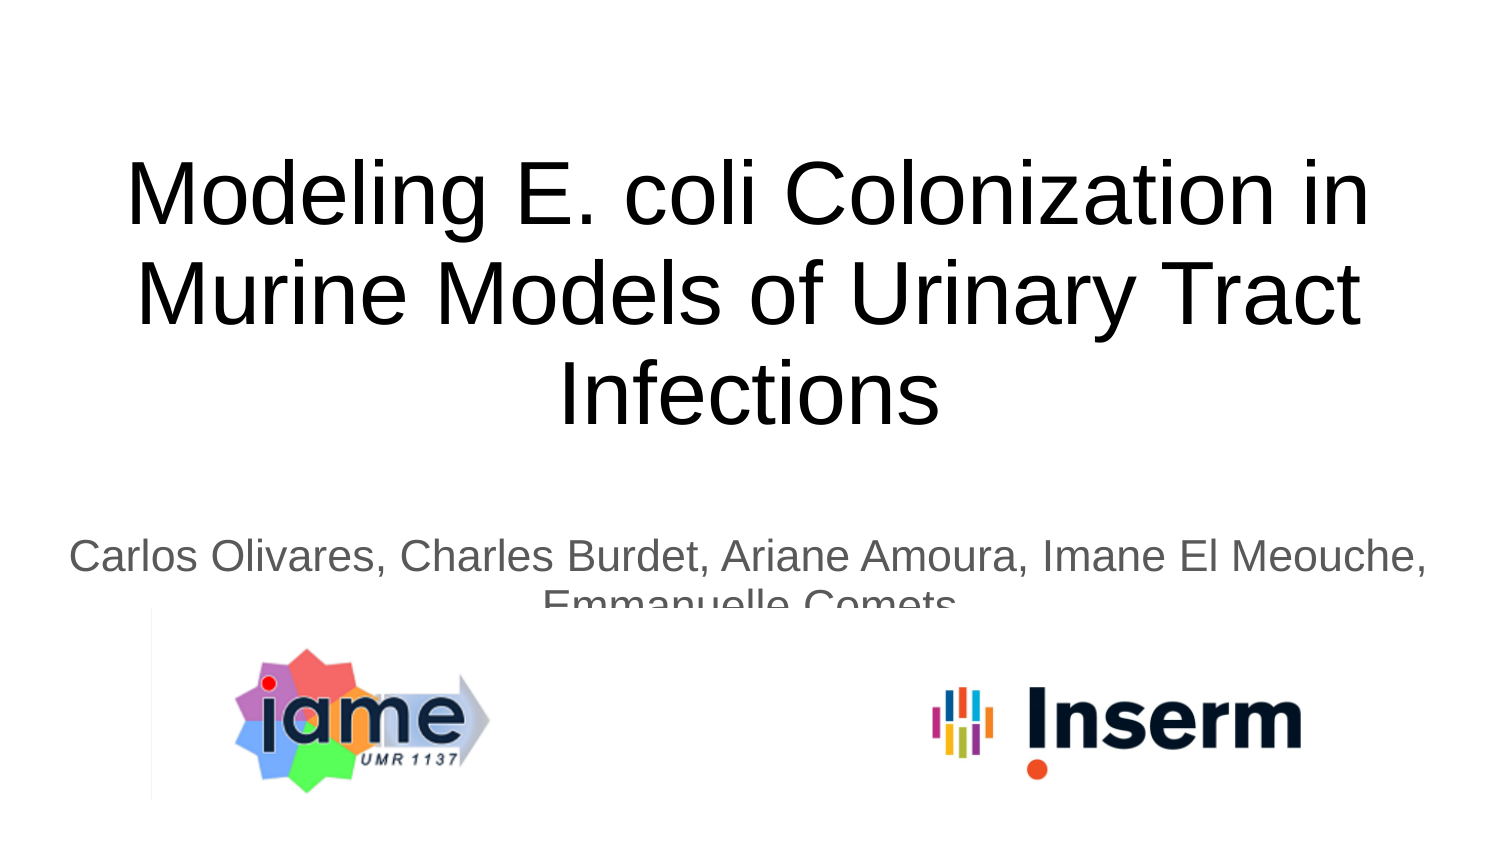

# Modeling E. coli Colonization in Murine Models of Urinary Tract Infections
Carlos Olivares, Charles Burdet, Ariane Amoura, Imane El Meouche, Emmanuelle Comets